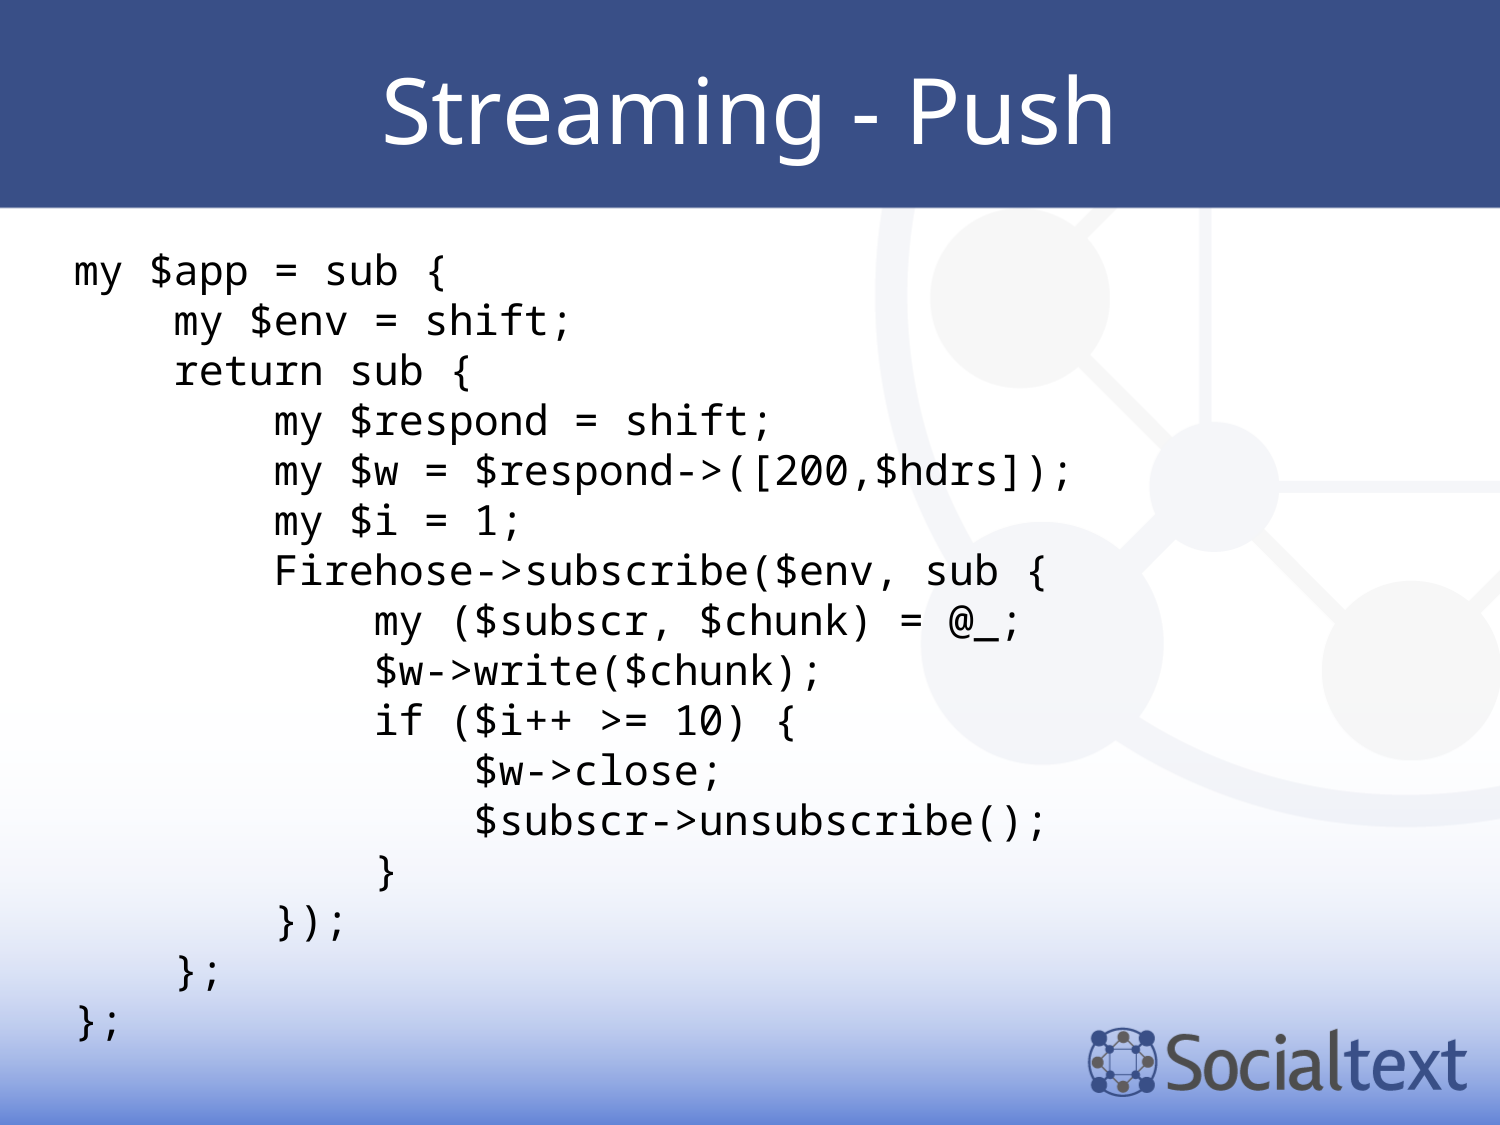

# Streaming - Push
my $app = sub {
 my $env = shift;
 return sub {
 my $respond = shift;
 my $w = $respond->([200,$hdrs]);
 my $i = 1;
 Firehose->subscribe($env, sub {
 my ($subscr, $chunk) = @_;
 $w->write($chunk);
 if ($i++ >= 10) {
 $w->close;
 $subscr->unsubscribe();
 }
 });
 };
};